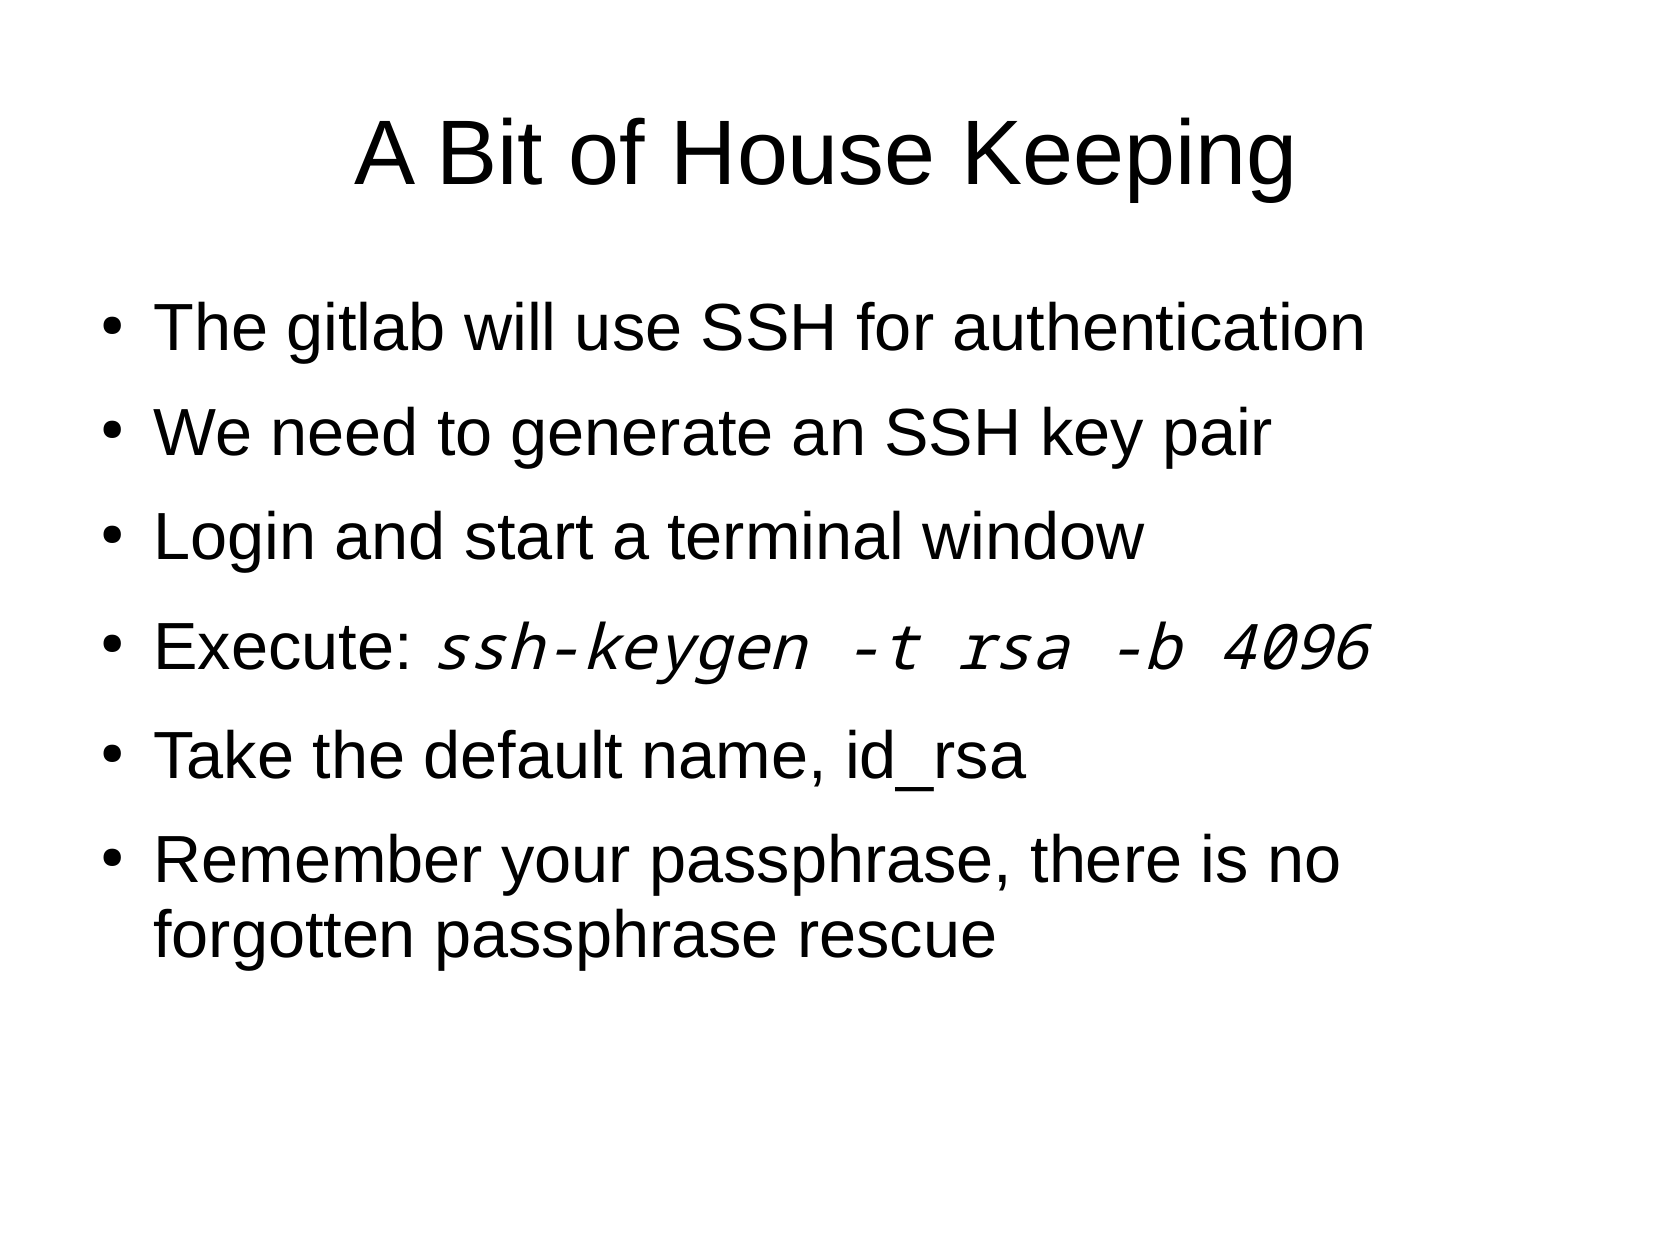

# A Bit of House Keeping
The gitlab will use SSH for authentication
We need to generate an SSH key pair
Login and start a terminal window
Execute: ssh-keygen -t rsa -b 4096
Take the default name, id_rsa
Remember your passphrase, there is no forgotten passphrase rescue